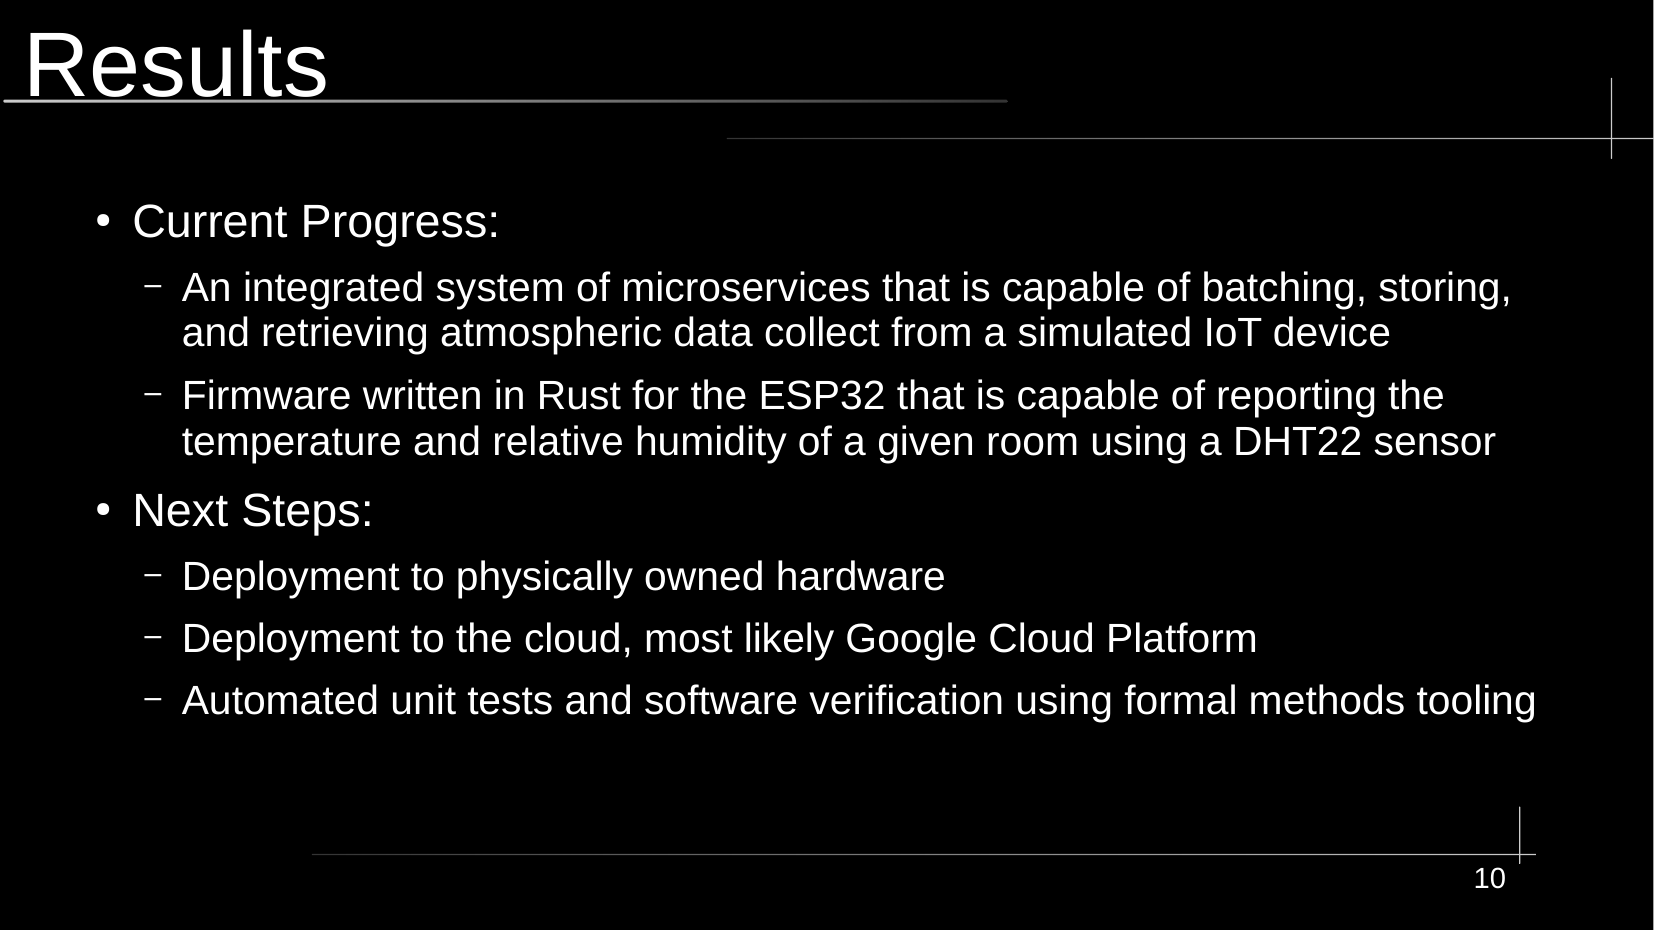

# Results
Current Progress:
An integrated system of microservices that is capable of batching, storing, and retrieving atmospheric data collect from a simulated IoT device
Firmware written in Rust for the ESP32 that is capable of reporting the temperature and relative humidity of a given room using a DHT22 sensor
Next Steps:
Deployment to physically owned hardware
Deployment to the cloud, most likely Google Cloud Platform
Automated unit tests and software verification using formal methods tooling
10